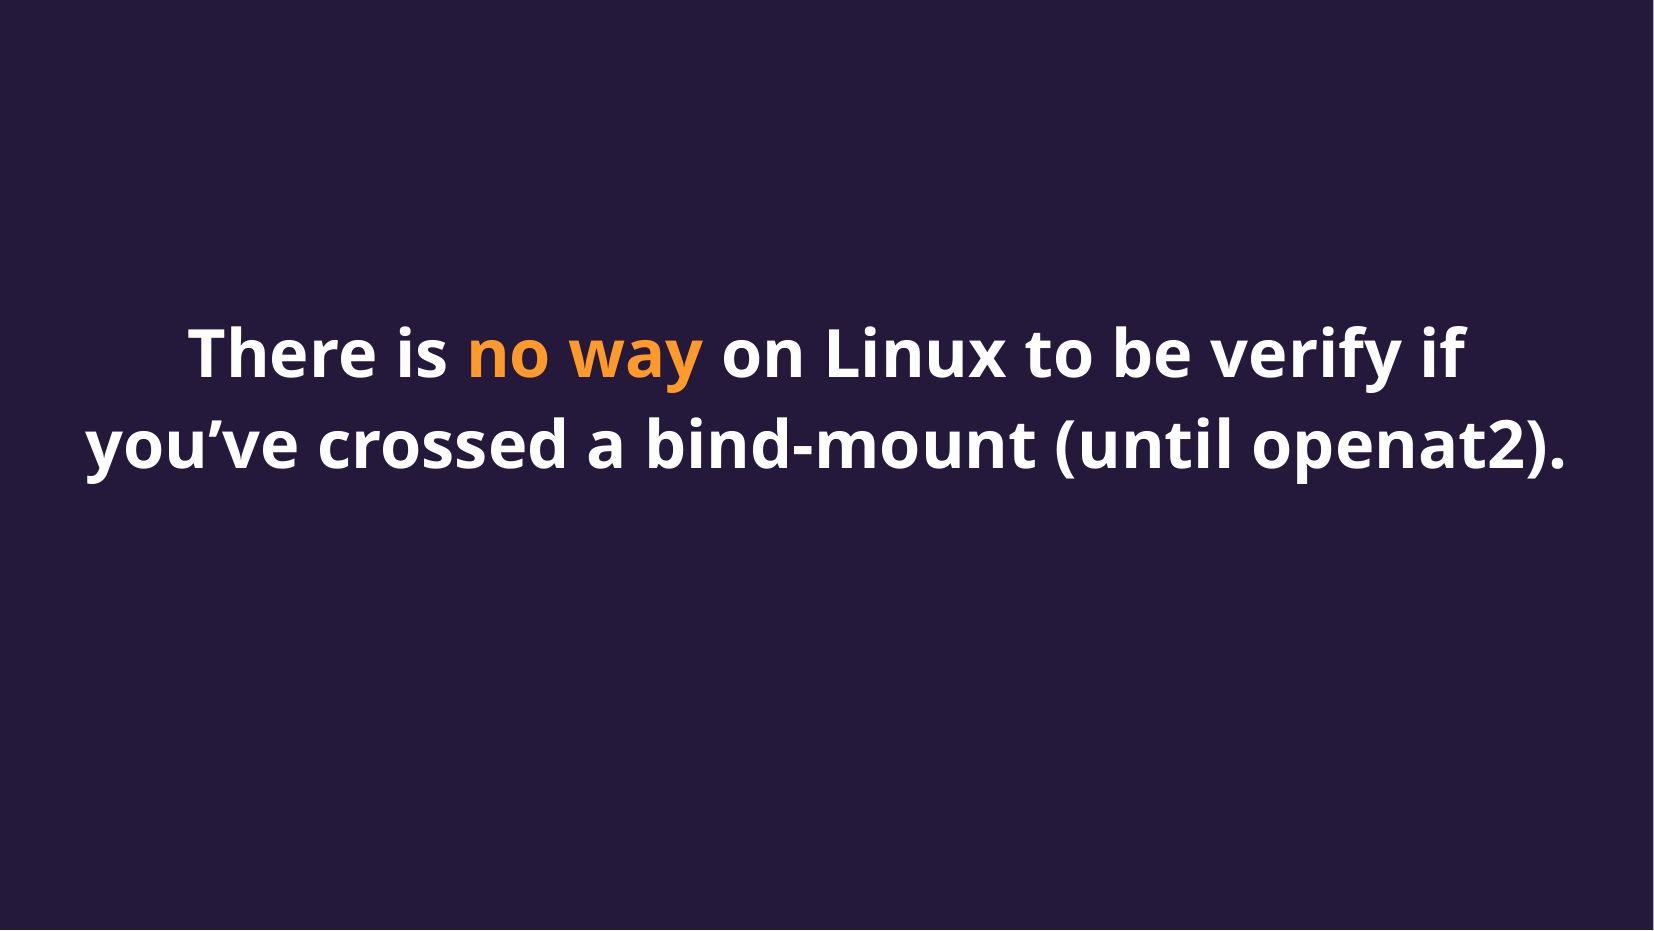

# There is no way on Linux to be verify if you’ve crossed a bind-mount (until openat2).